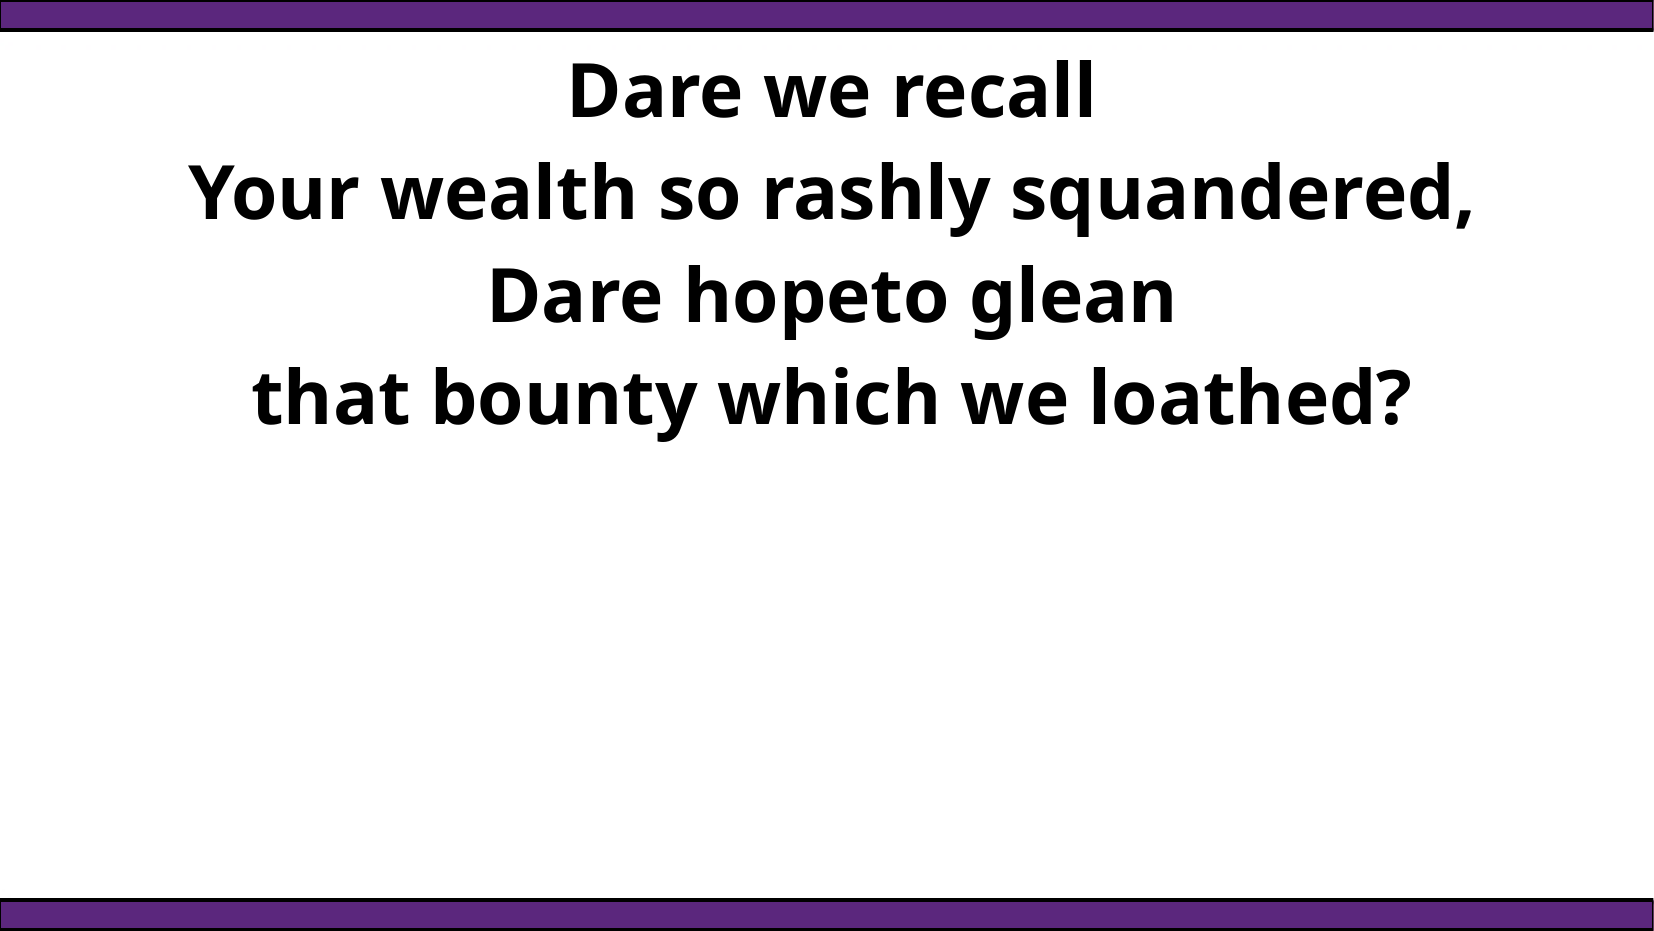

Dare we recall
Your wealth so rashly squandered,
Dare hopeto glean
that bounty which we loathed?